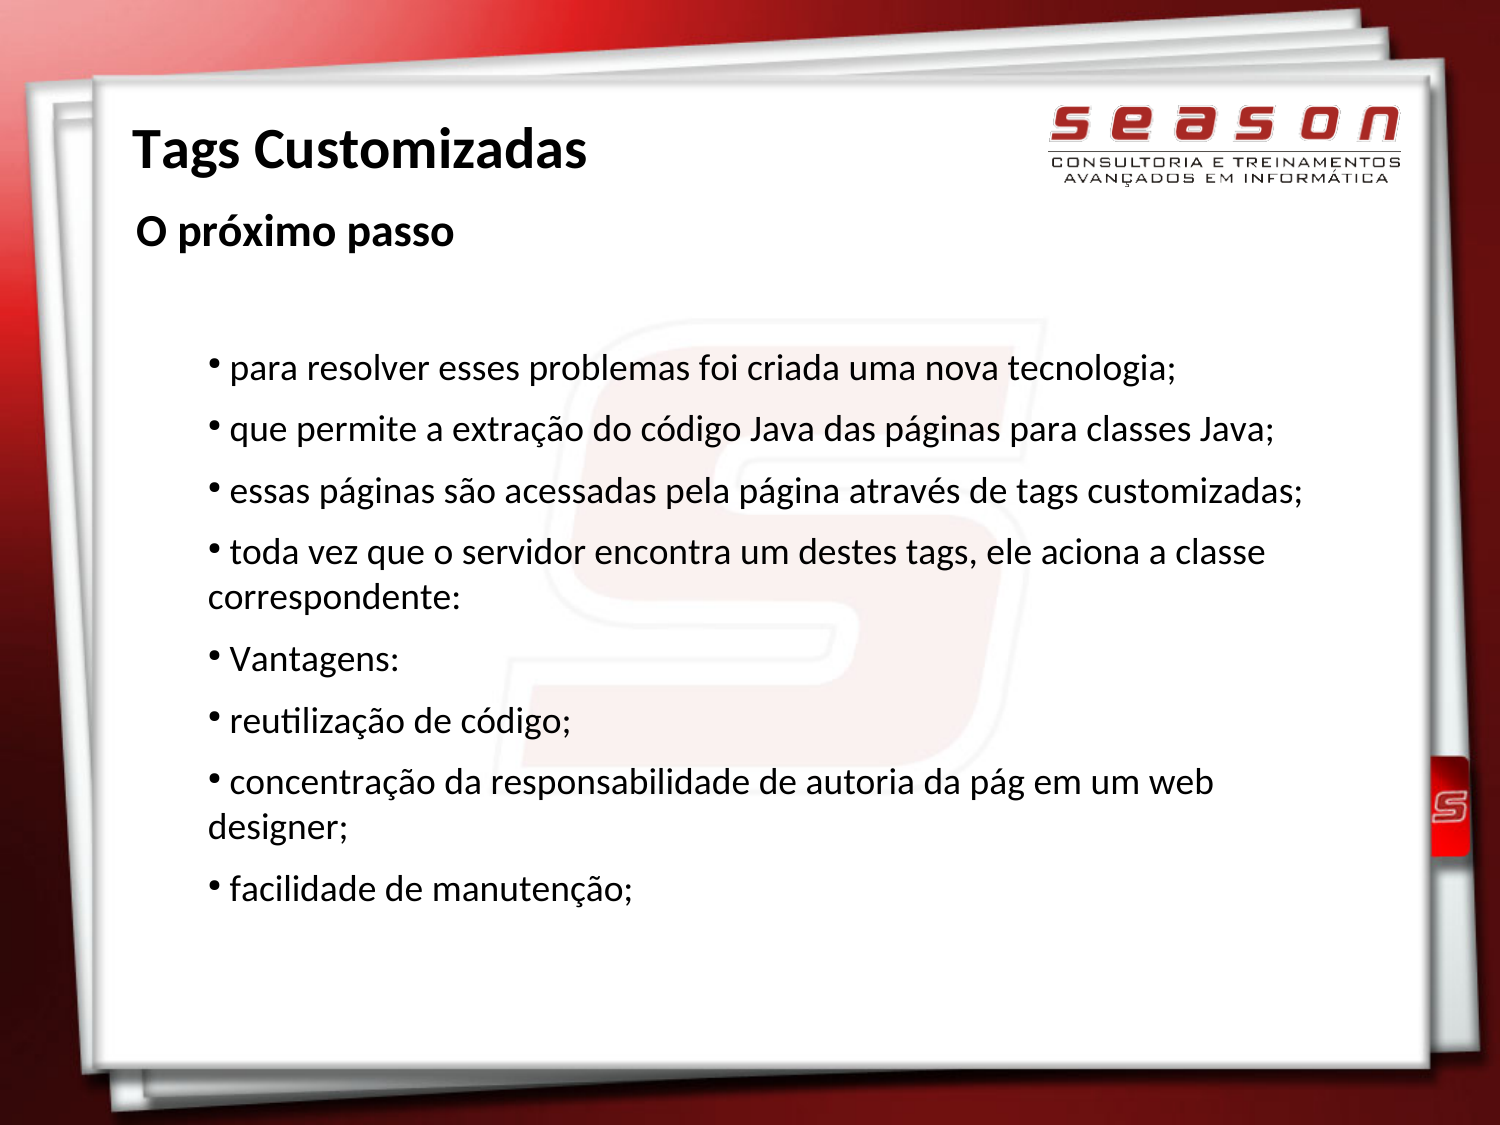

# Tags Customizadas
O próximo passo
 para resolver esses problemas foi criada uma nova tecnologia;
 que permite a extração do código Java das páginas para classes Java;
 essas páginas são acessadas pela página através de tags customizadas;
 toda vez que o servidor encontra um destes tags, ele aciona a classe correspondente:
 Vantagens:
 reutilização de código;
 concentração da responsabilidade de autoria da pág em um web designer;
 facilidade de manutenção;